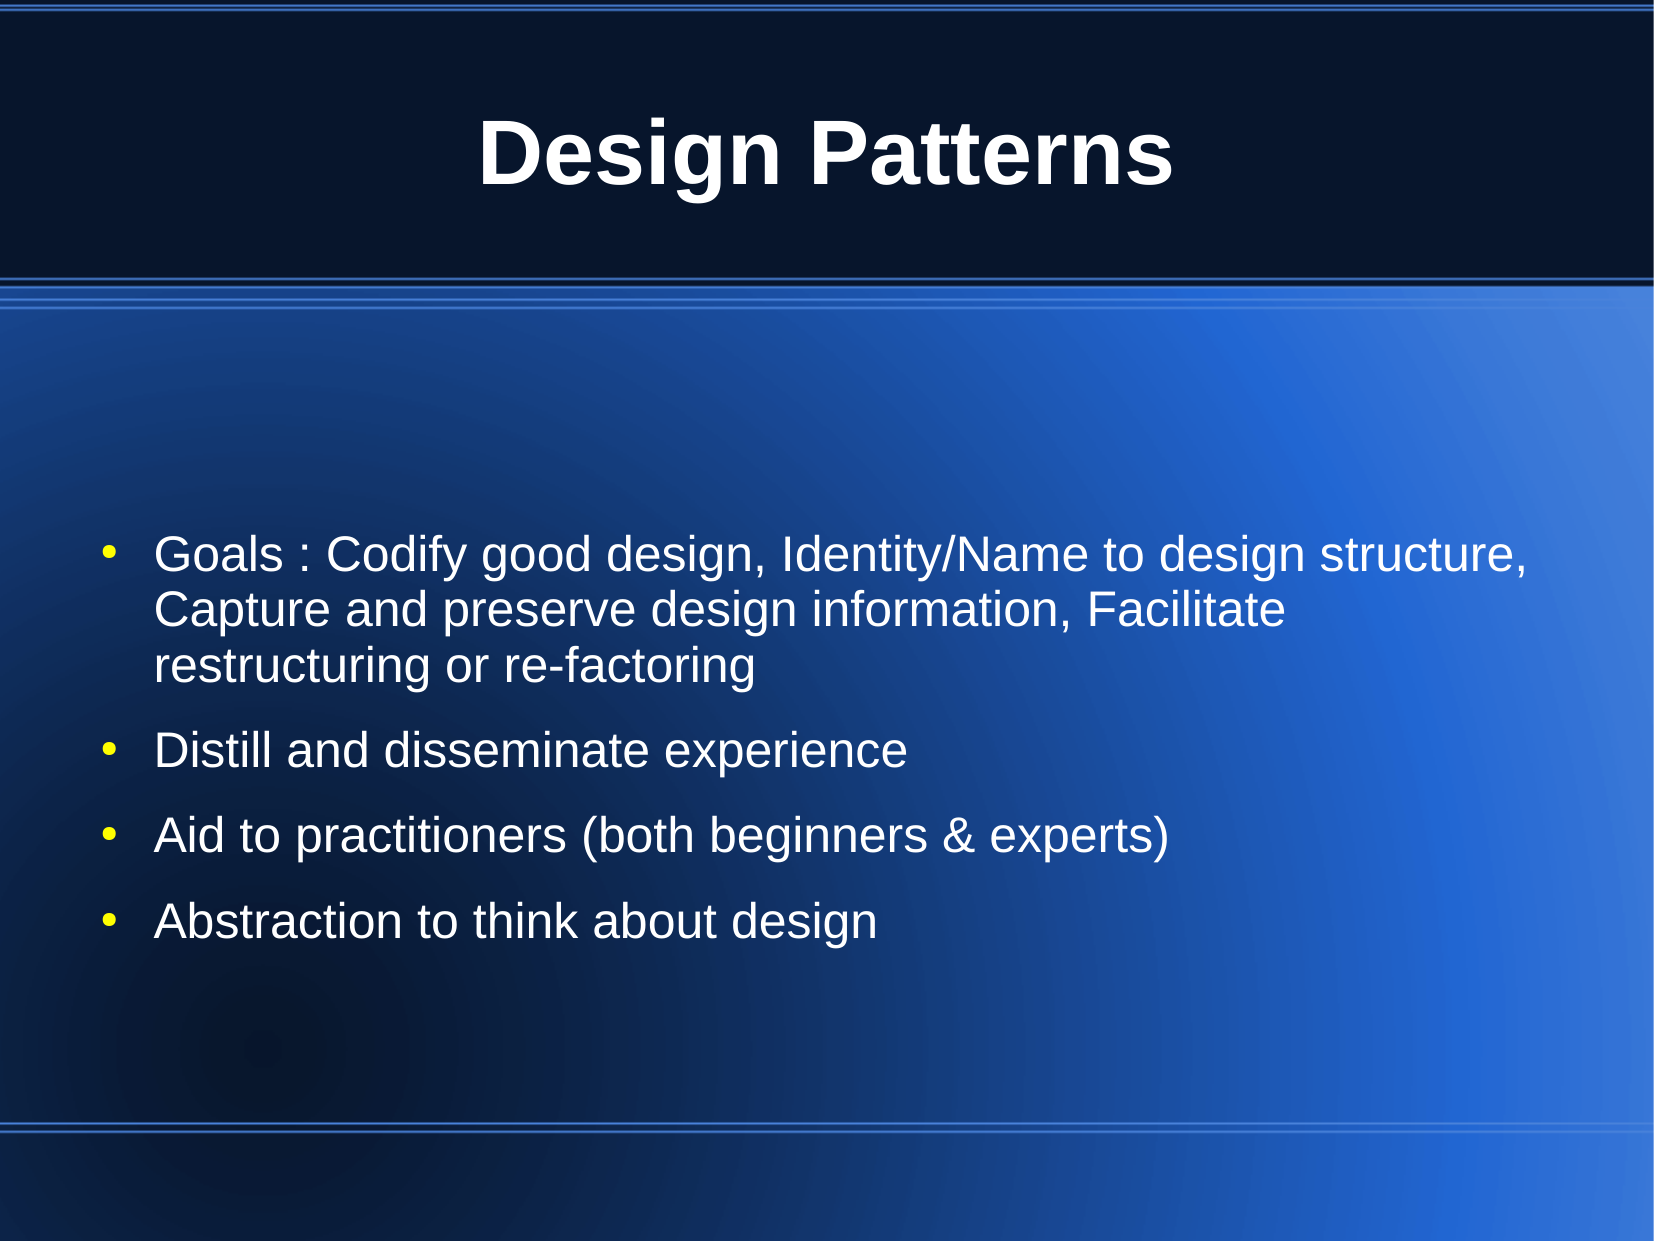

# Design Patterns
Goals : Codify good design, Identity/Name to design structure, Capture and preserve design information, Facilitate restructuring or re-factoring
Distill and disseminate experience
Aid to practitioners (both beginners & experts)
Abstraction to think about design